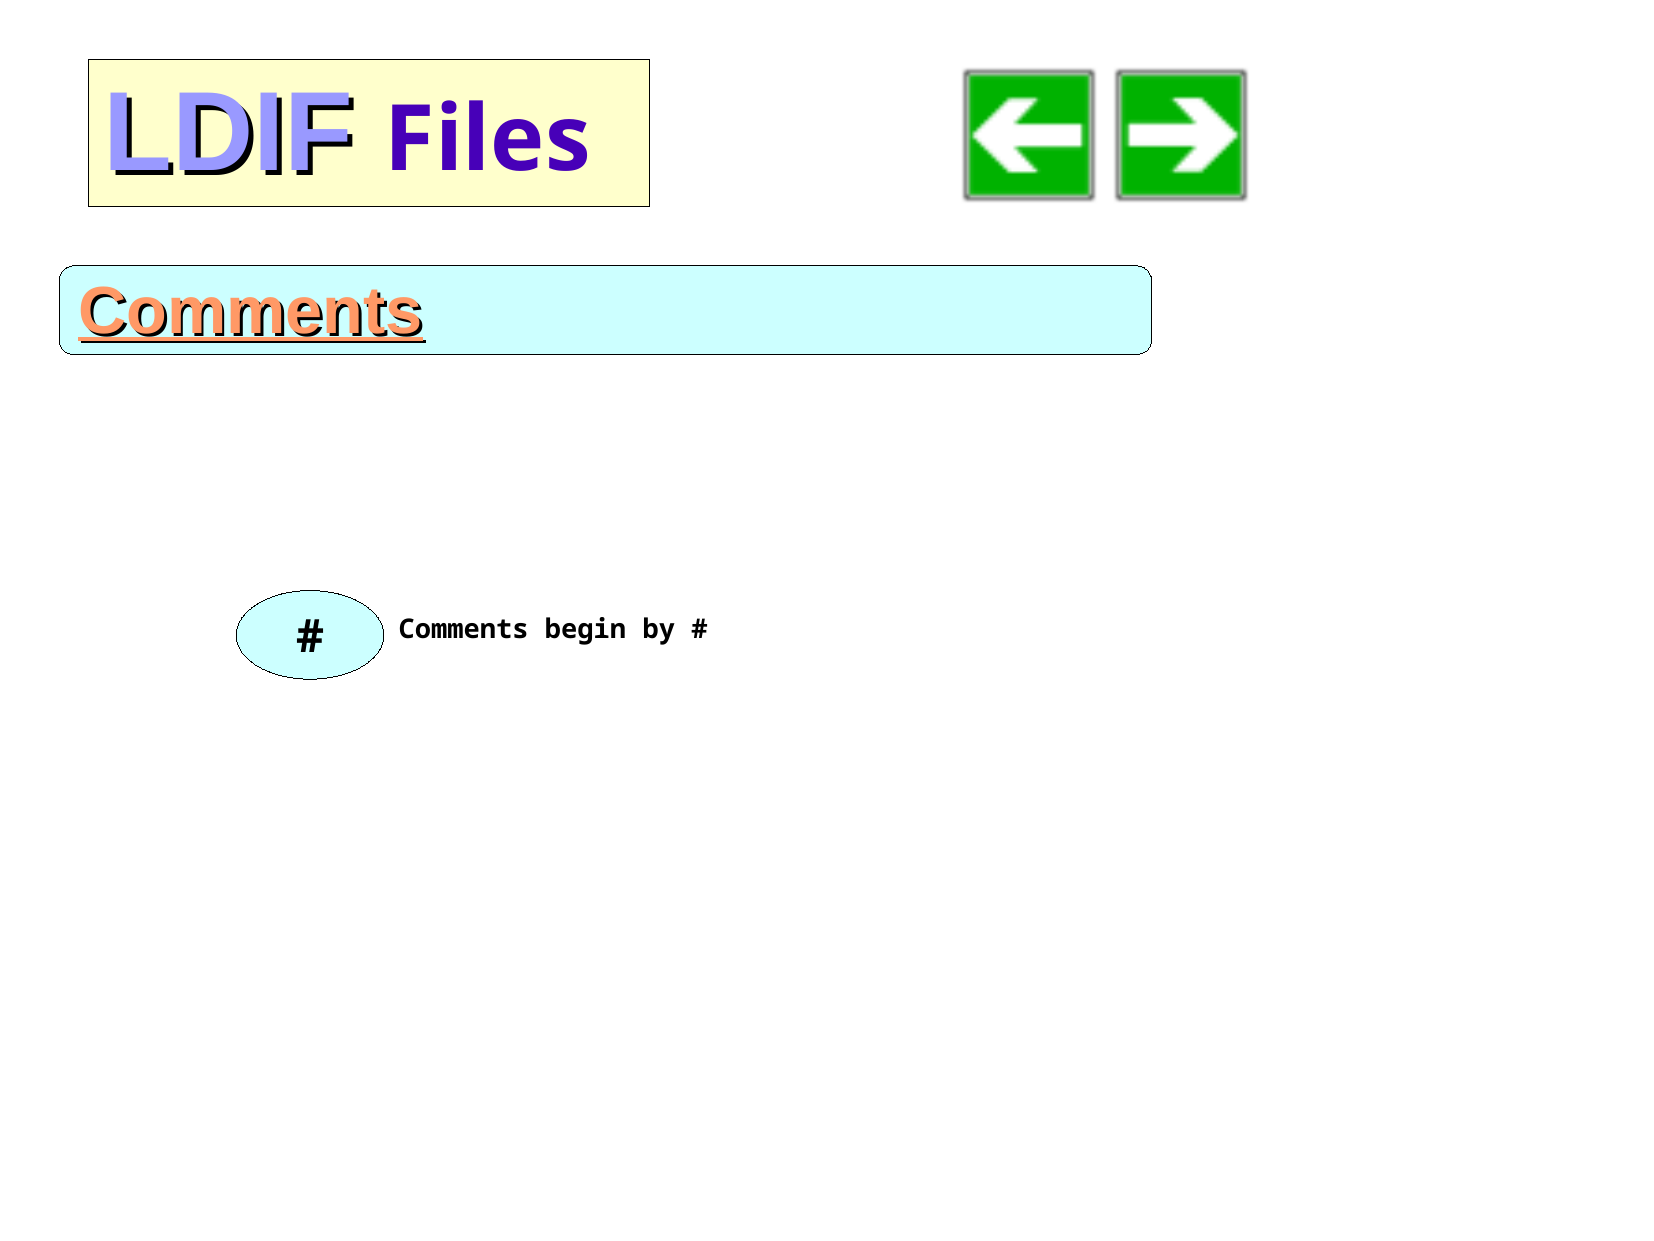

LDIF Files
Comments
#
Comments begin by #